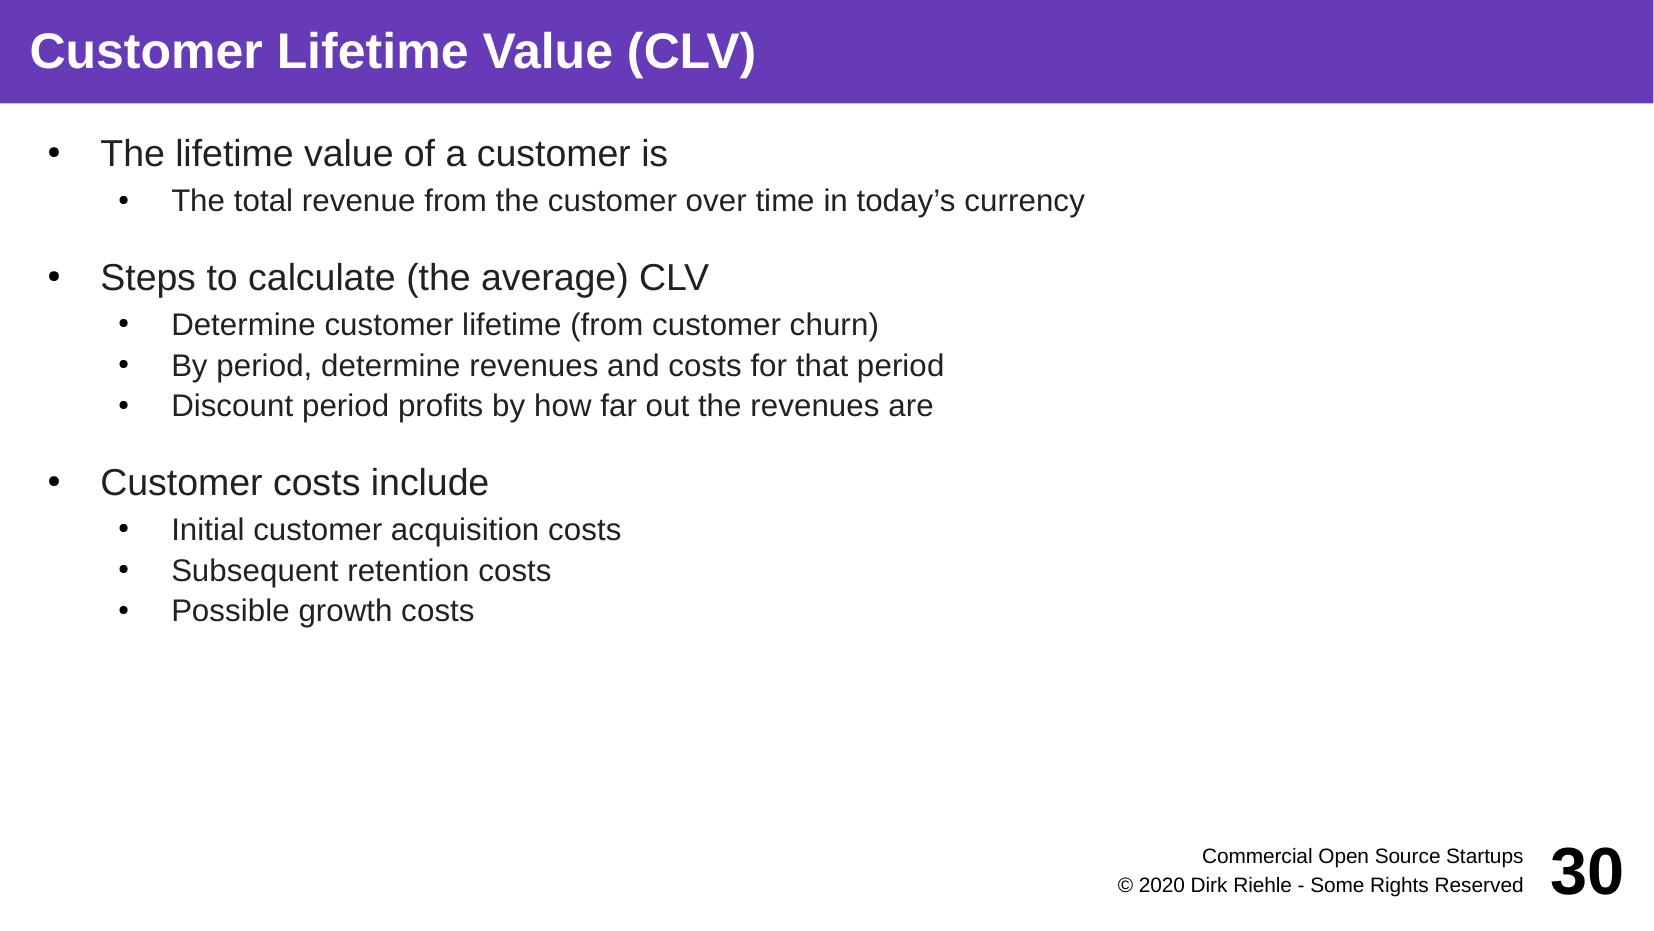

# Customer Lifetime Value (CLV)
The lifetime value of a customer is
The total revenue from the customer over time in today’s currency
Steps to calculate (the average) CLV
Determine customer lifetime (from customer churn)
By period, determine revenues and costs for that period
Discount period profits by how far out the revenues are
Customer costs include
Initial customer acquisition costs
Subsequent retention costs
Possible growth costs
Commercial Open Source Startups
30
© 2020 Dirk Riehle - Some Rights Reserved